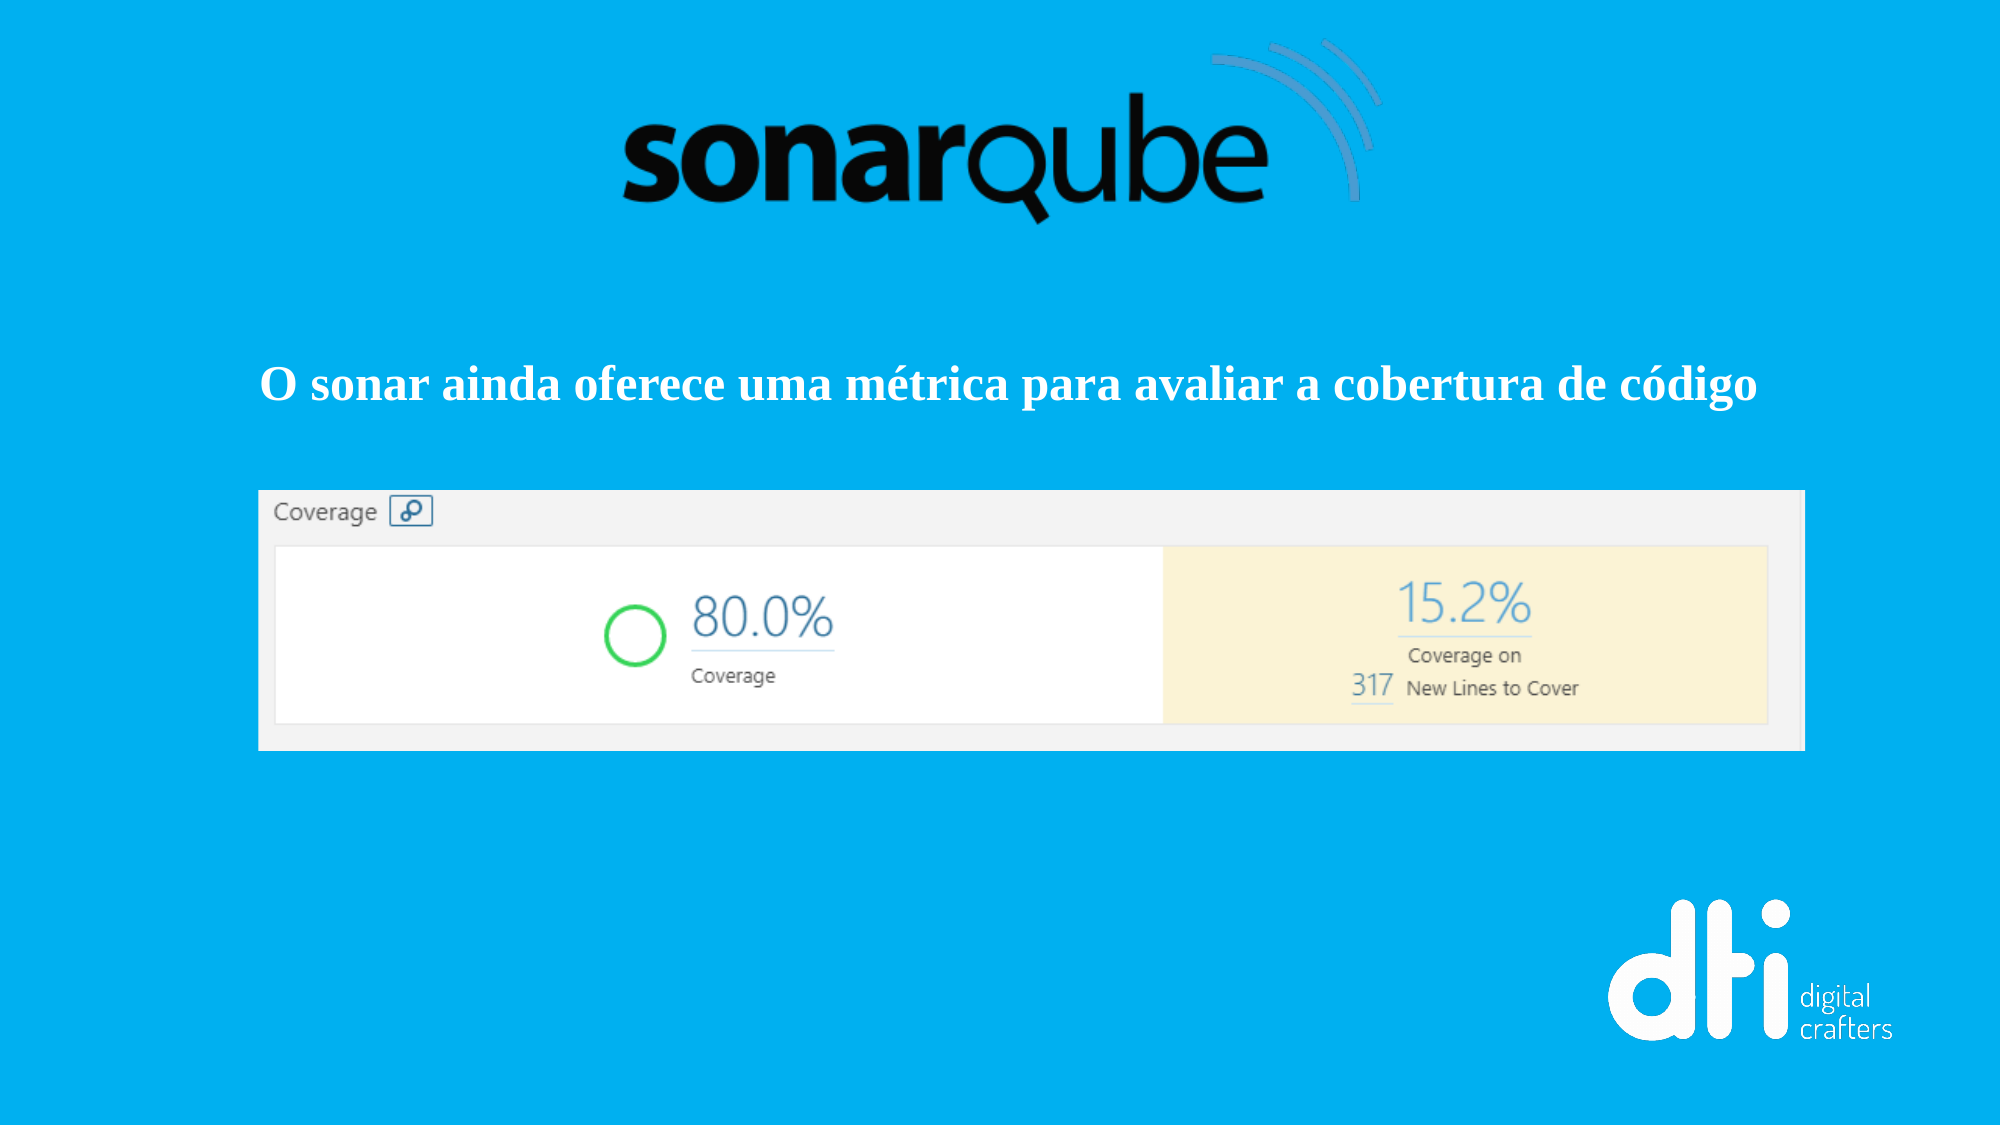

O sonar ainda oferece uma métrica para avaliar a cobertura de código